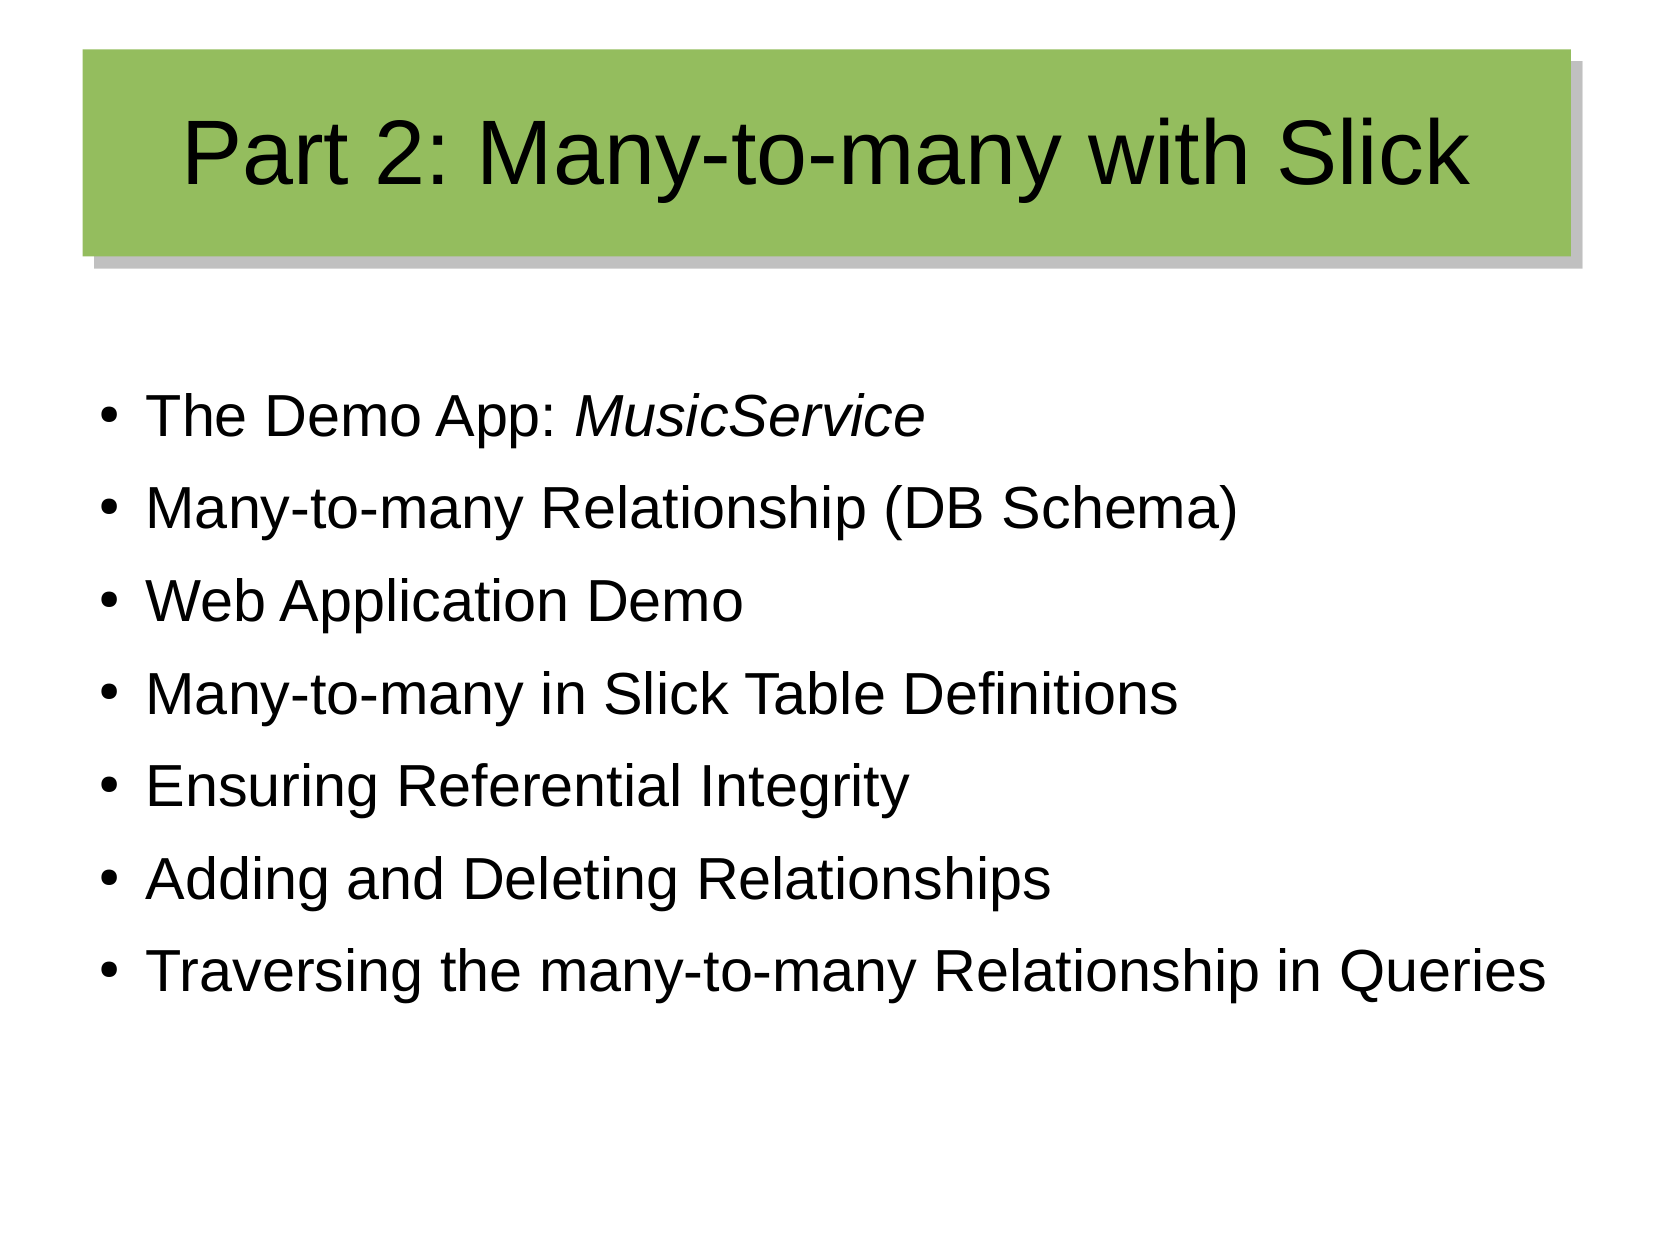

# Part 2: Many-to-many with Slick
The Demo App: MusicService
Many-to-many Relationship (DB Schema)
Web Application Demo
Many-to-many in Slick Table Definitions
Ensuring Referential Integrity
Adding and Deleting Relationships
Traversing the many-to-many Relationship in Queries